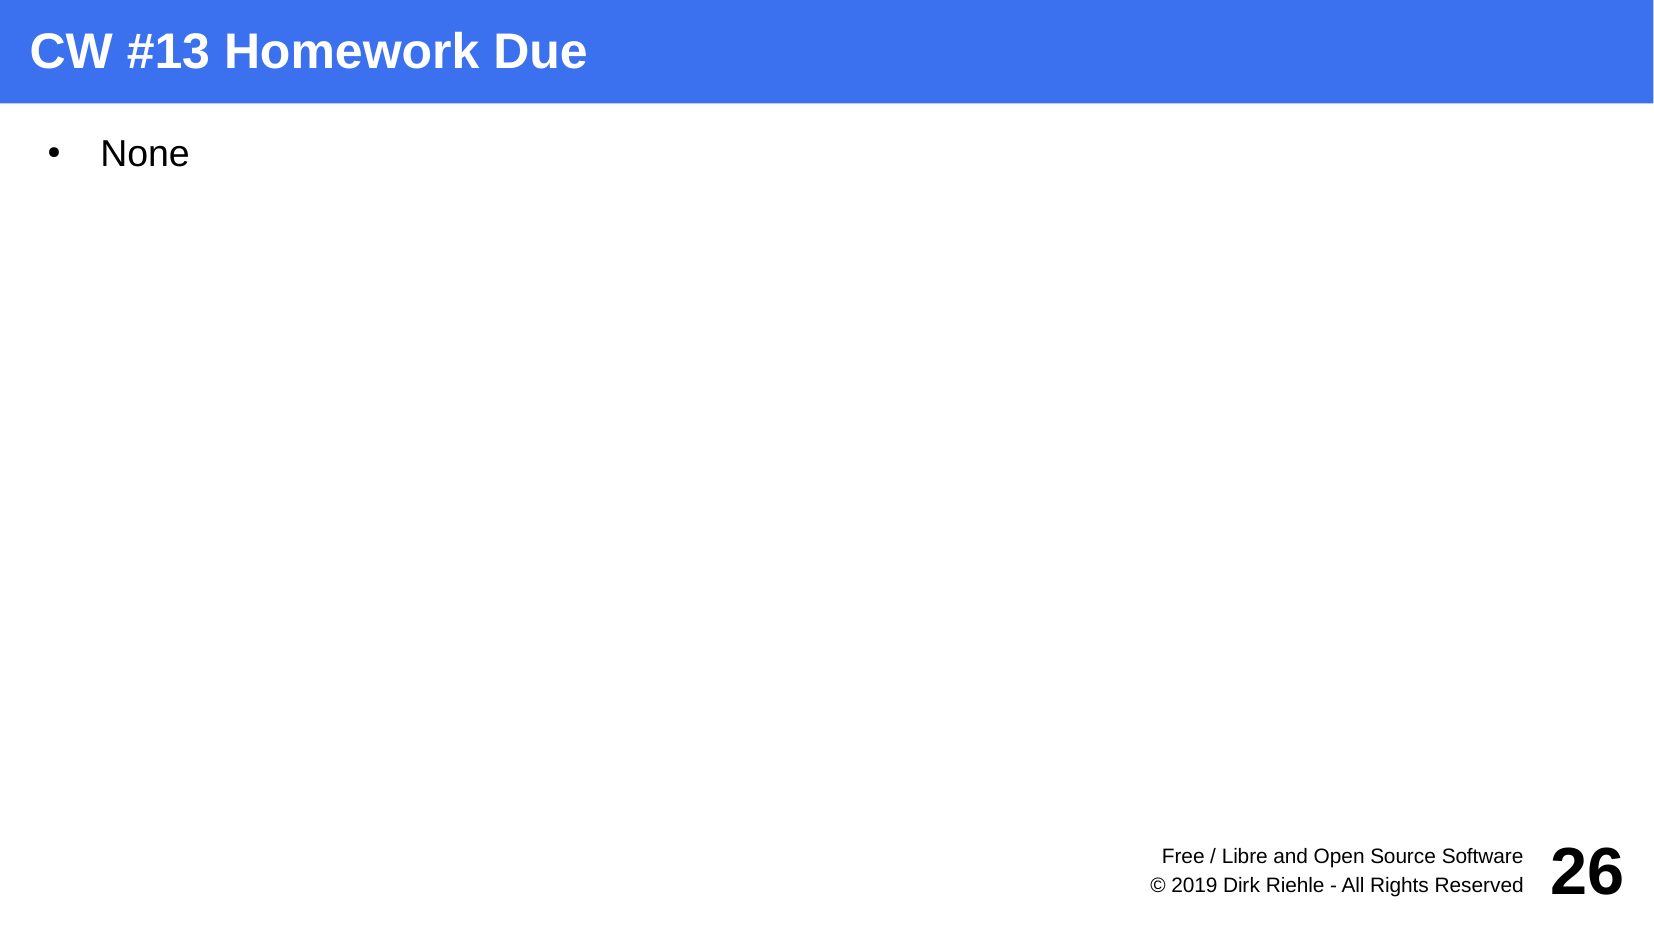

# CW #13 Homework Due
None
Free / Libre and Open Source Software
26
© 2019 Dirk Riehle - All Rights Reserved